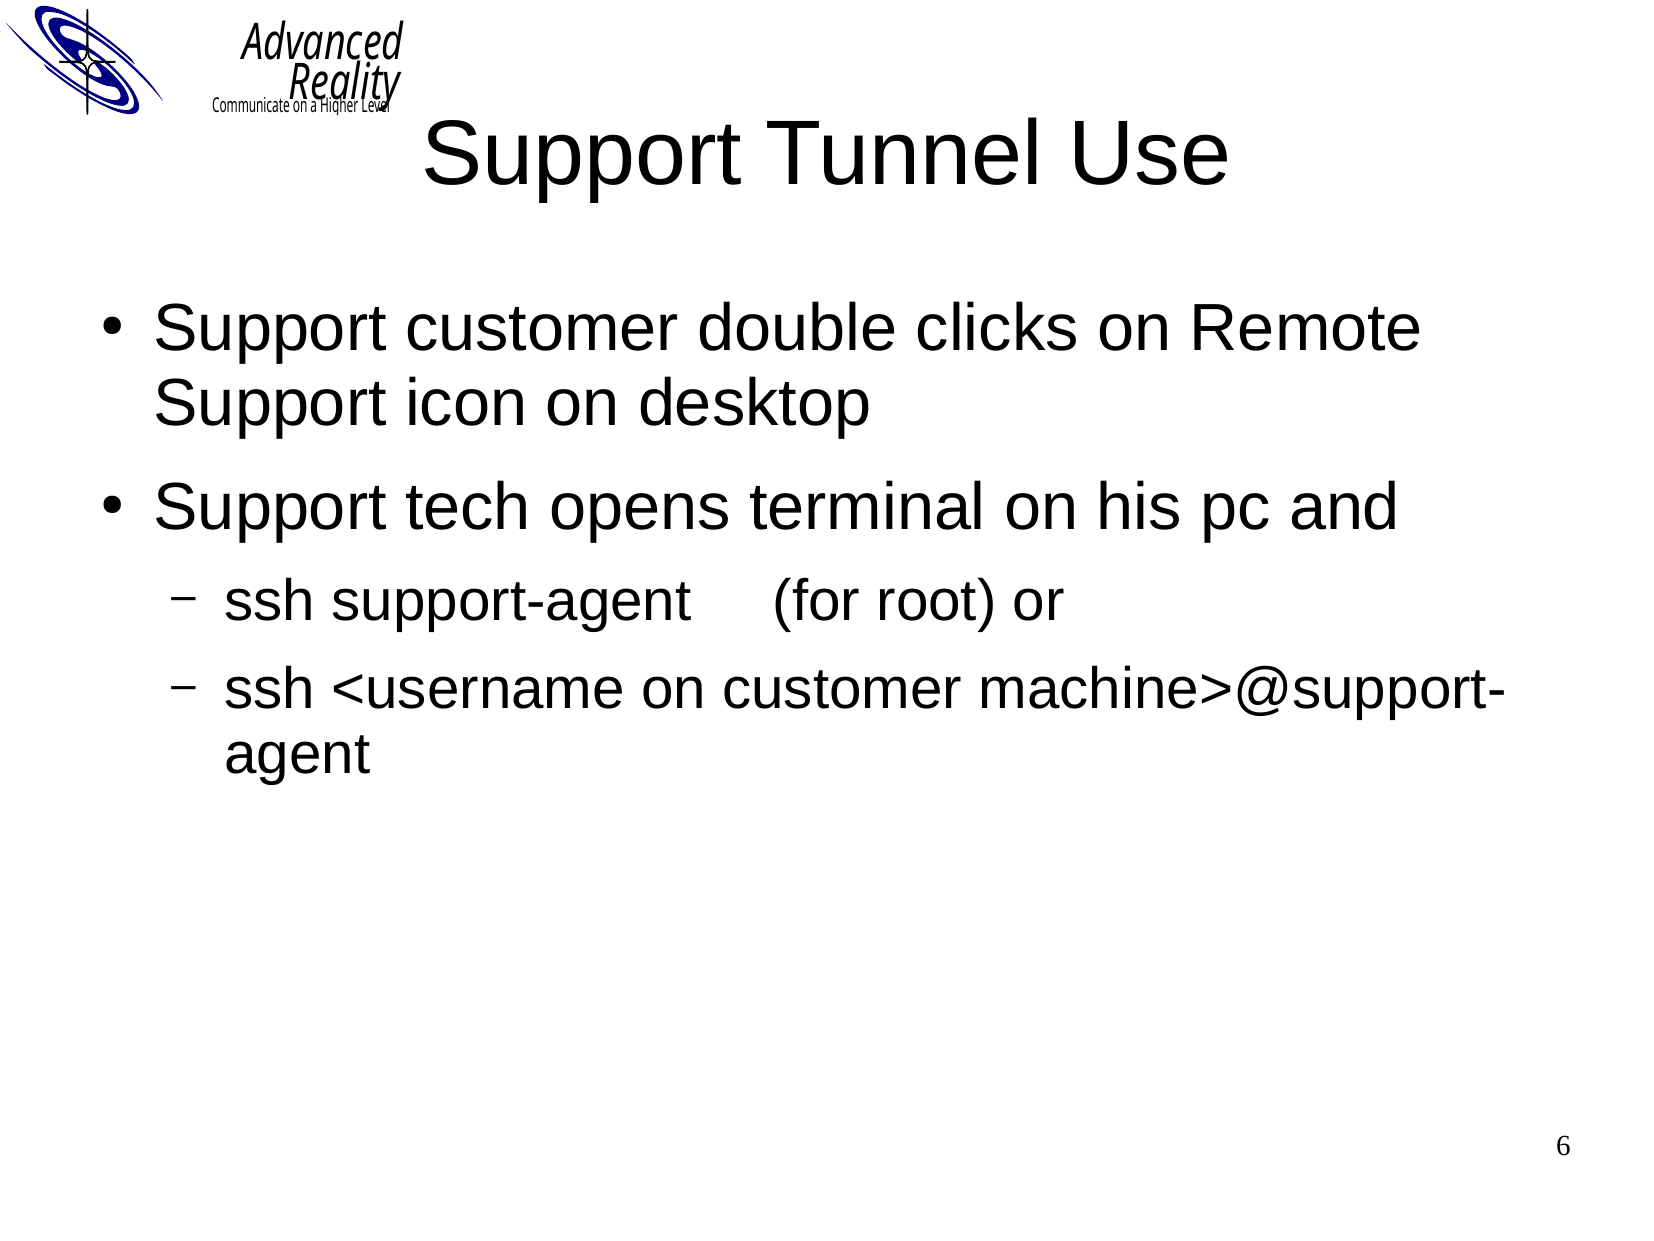

# Support Tunnel Use
Support customer double clicks on Remote Support icon on desktop
Support tech opens terminal on his pc and
ssh support-agent (for root) or
ssh <username on customer machine>@support-agent
6